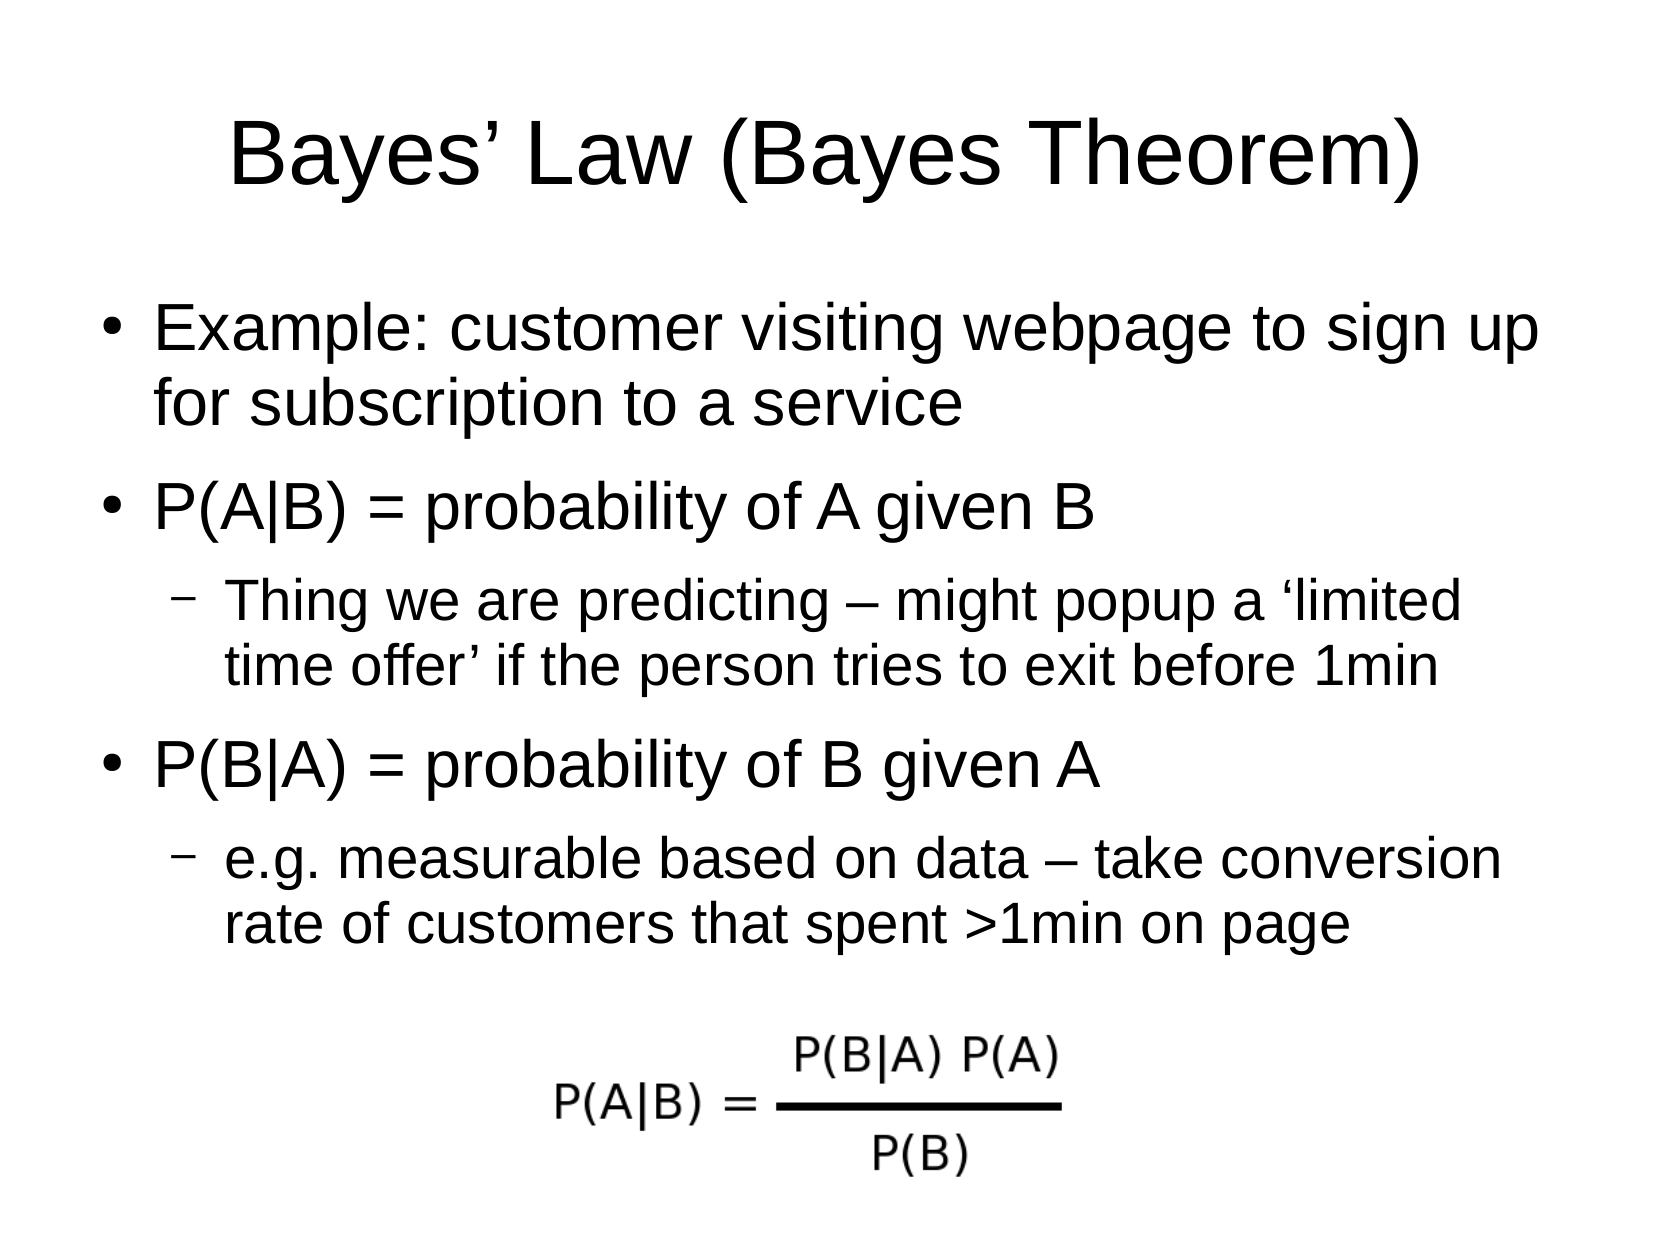

# Bayes’ Law (Bayes Theorem)
Example: customer visiting webpage to sign up for subscription to a service
P(A|B) = probability of A given B
Thing we are predicting – might popup a ‘limited time offer’ if the person tries to exit before 1min
P(B|A) = probability of B given A
e.g. measurable based on data – take conversion rate of customers that spent >1min on page